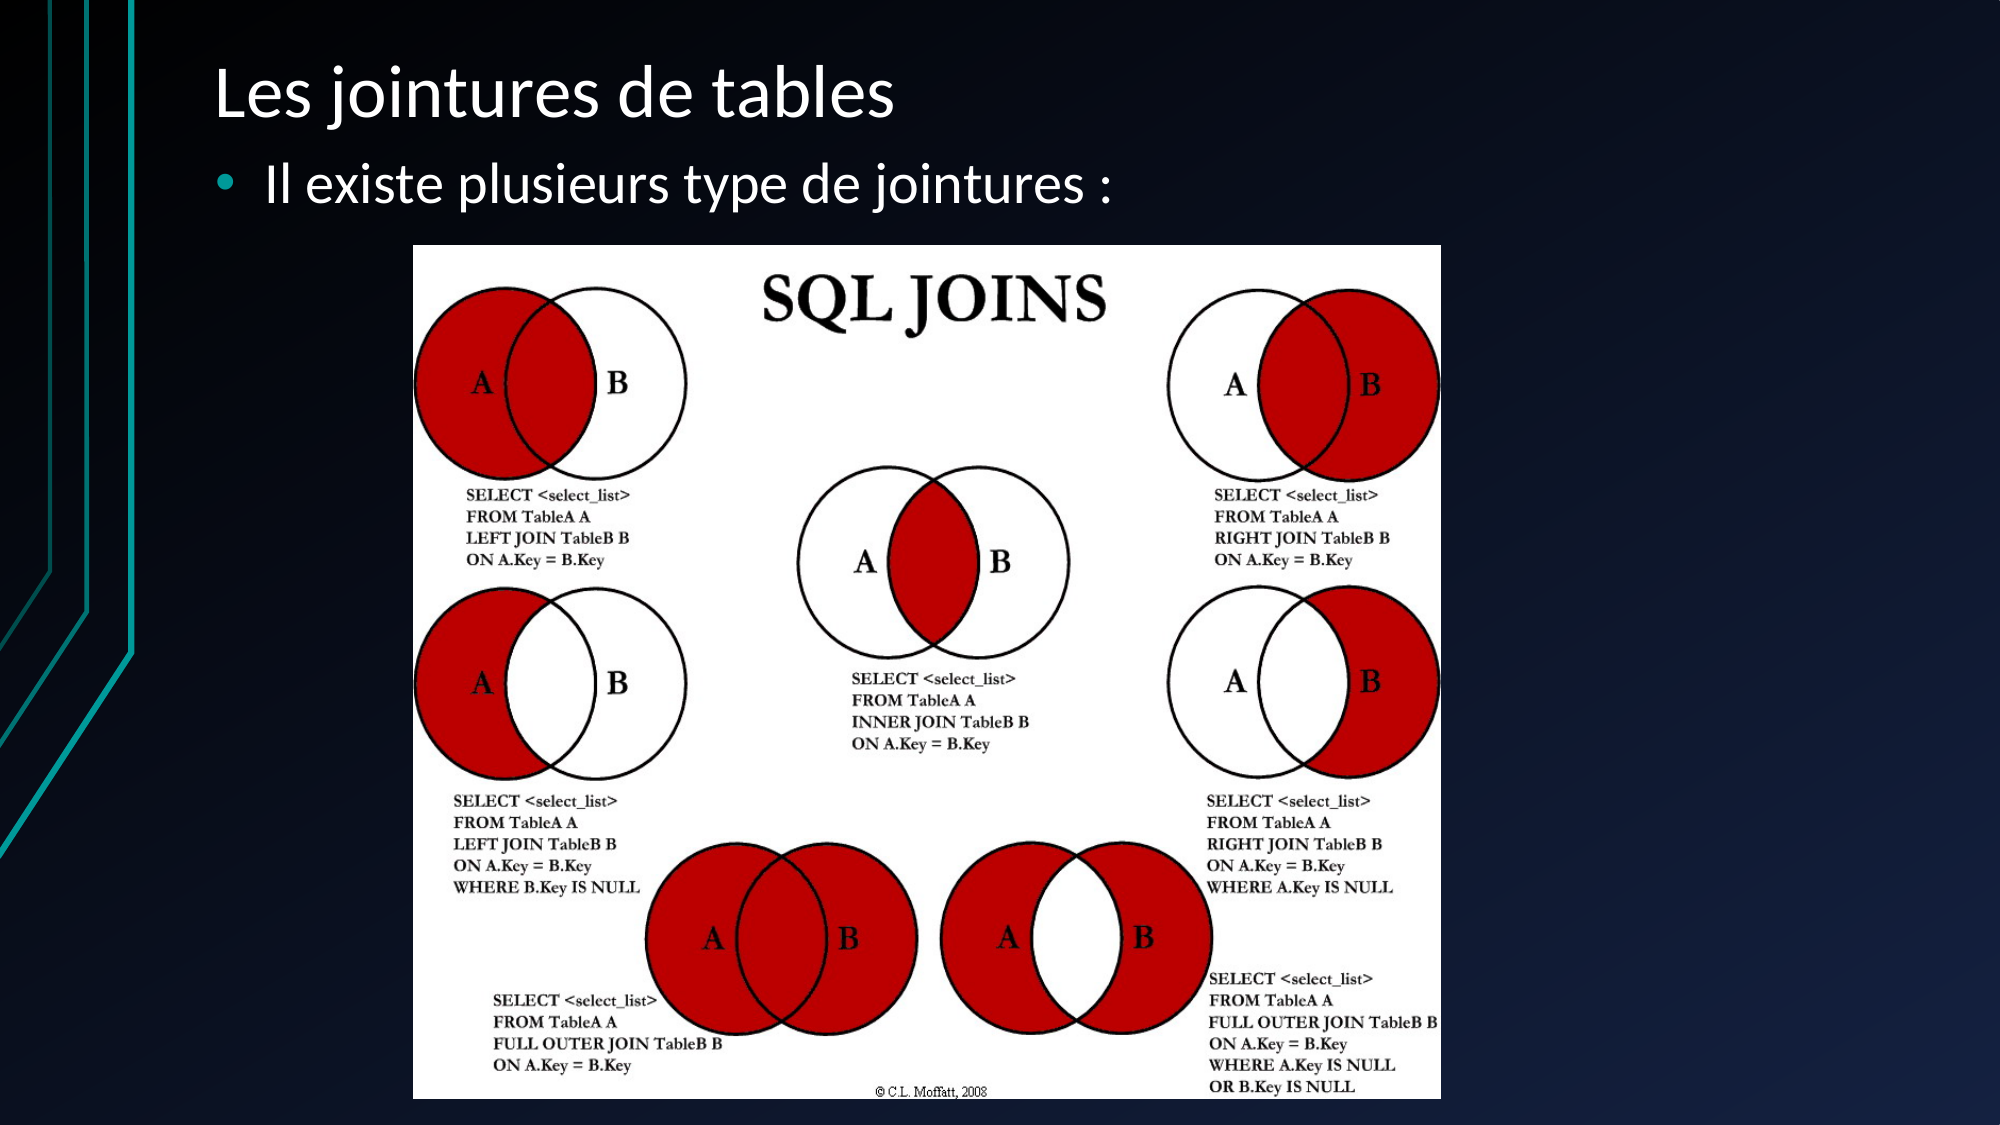

Les jointures de tables
Il existe plusieurs type de jointures :